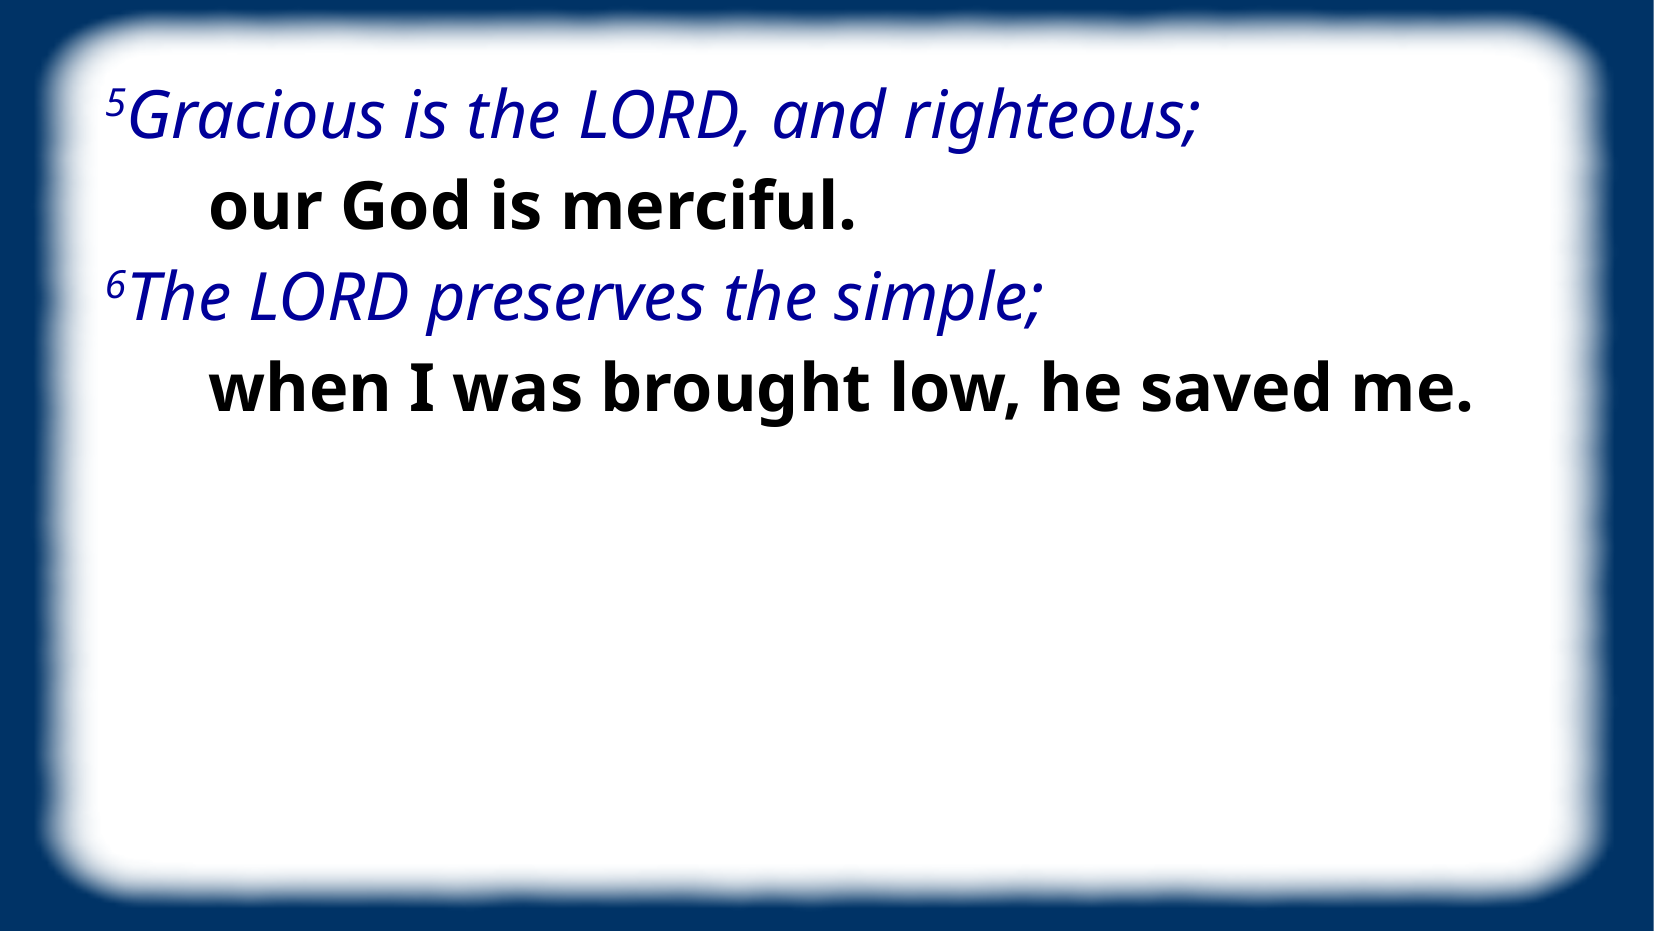

5Gracious is the LORD, and righteous;
 our God is merciful.
6The LORD preserves the simple;
 when I was brought low, he saved me.